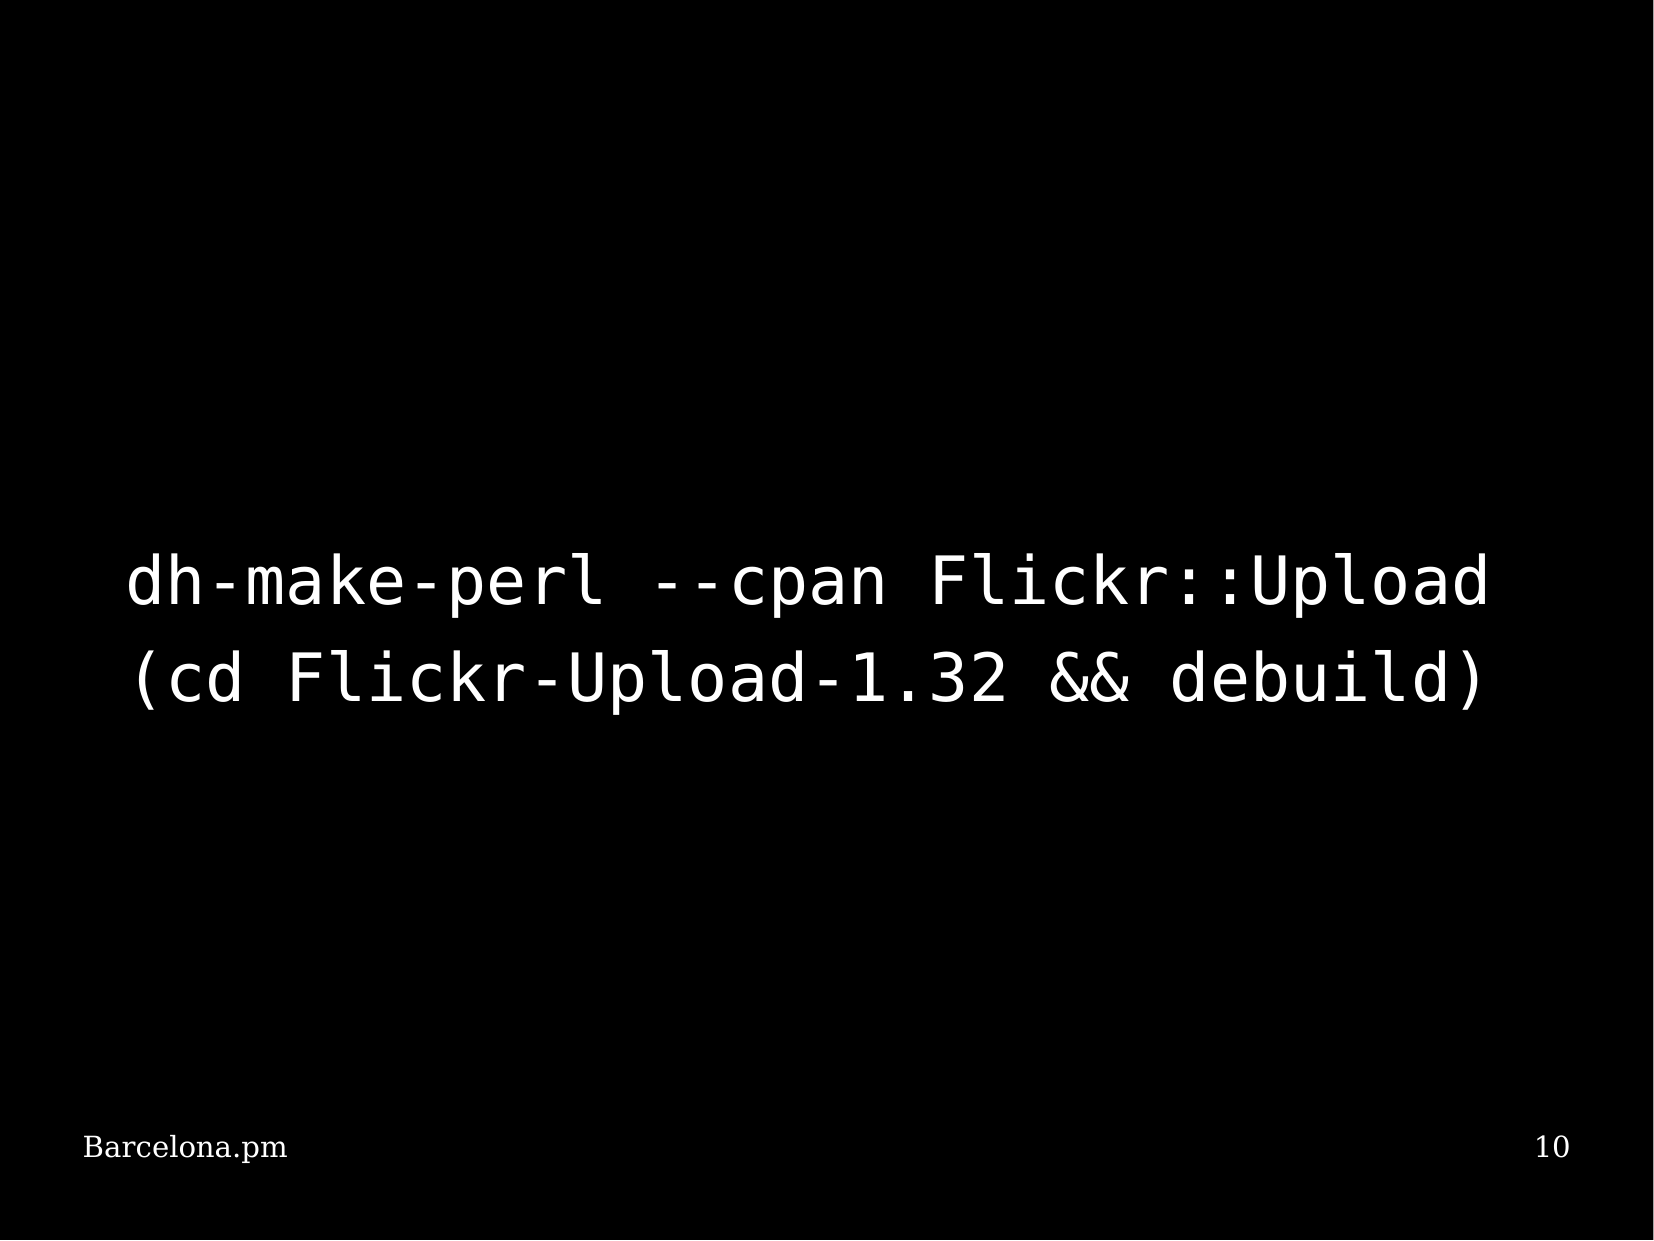

# dh-make-perl --cpan Flickr::Upload (cd Flickr-Upload-1.32 && debuild)
Barcelona.pm
10